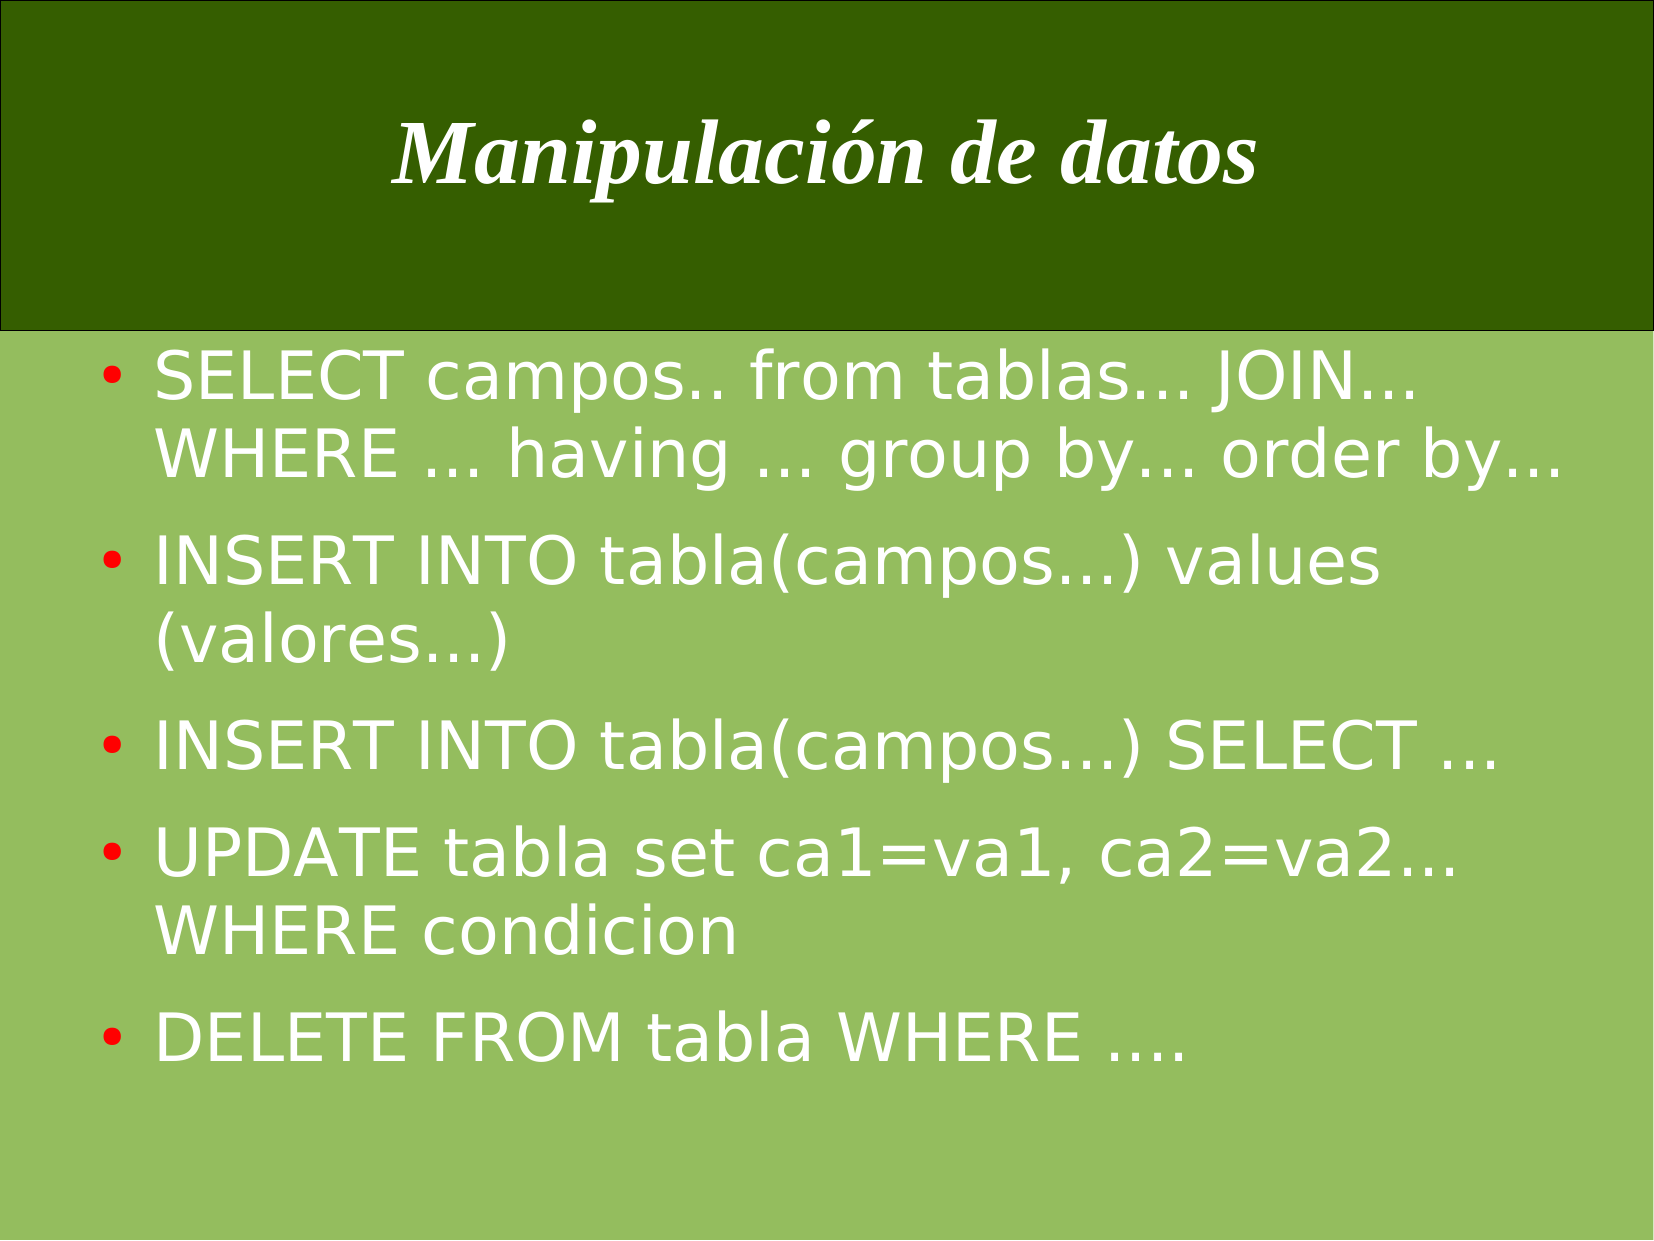

# Manipulación de datos
SELECT campos.. from tablas... JOIN... WHERE ... having ... group by... order by...
INSERT INTO tabla(campos...) values (valores...)
INSERT INTO tabla(campos...) SELECT ...
UPDATE tabla set ca1=va1, ca2=va2... WHERE condicion
DELETE FROM tabla WHERE ....